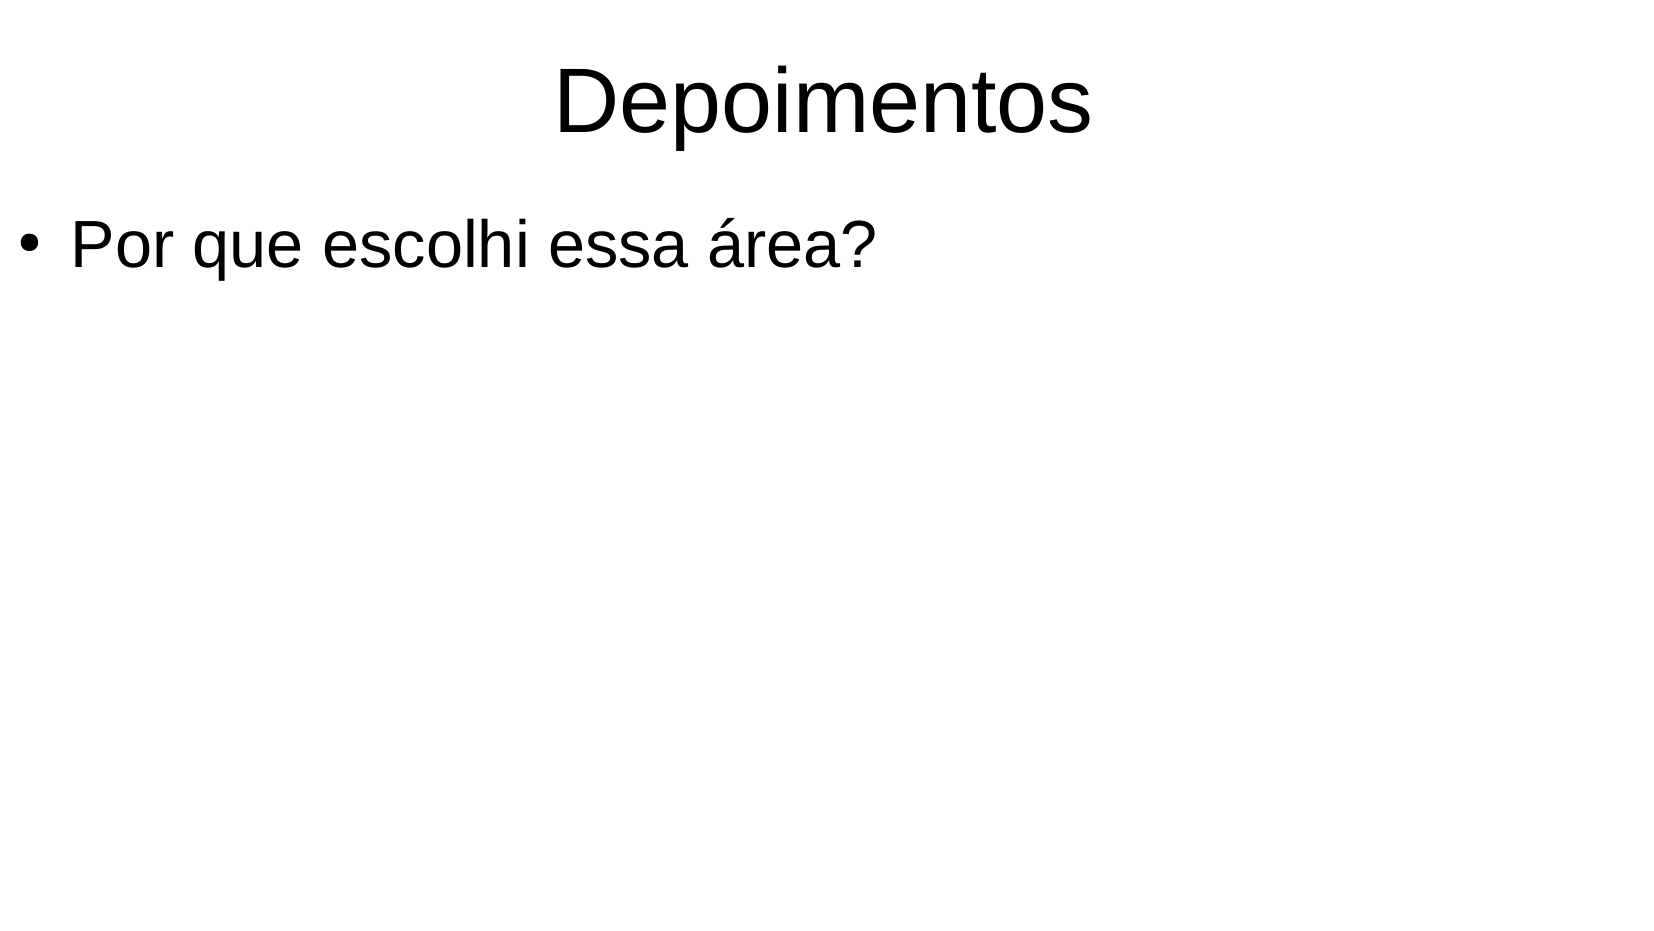

# Depoimentos
Por que escolhi essa área?